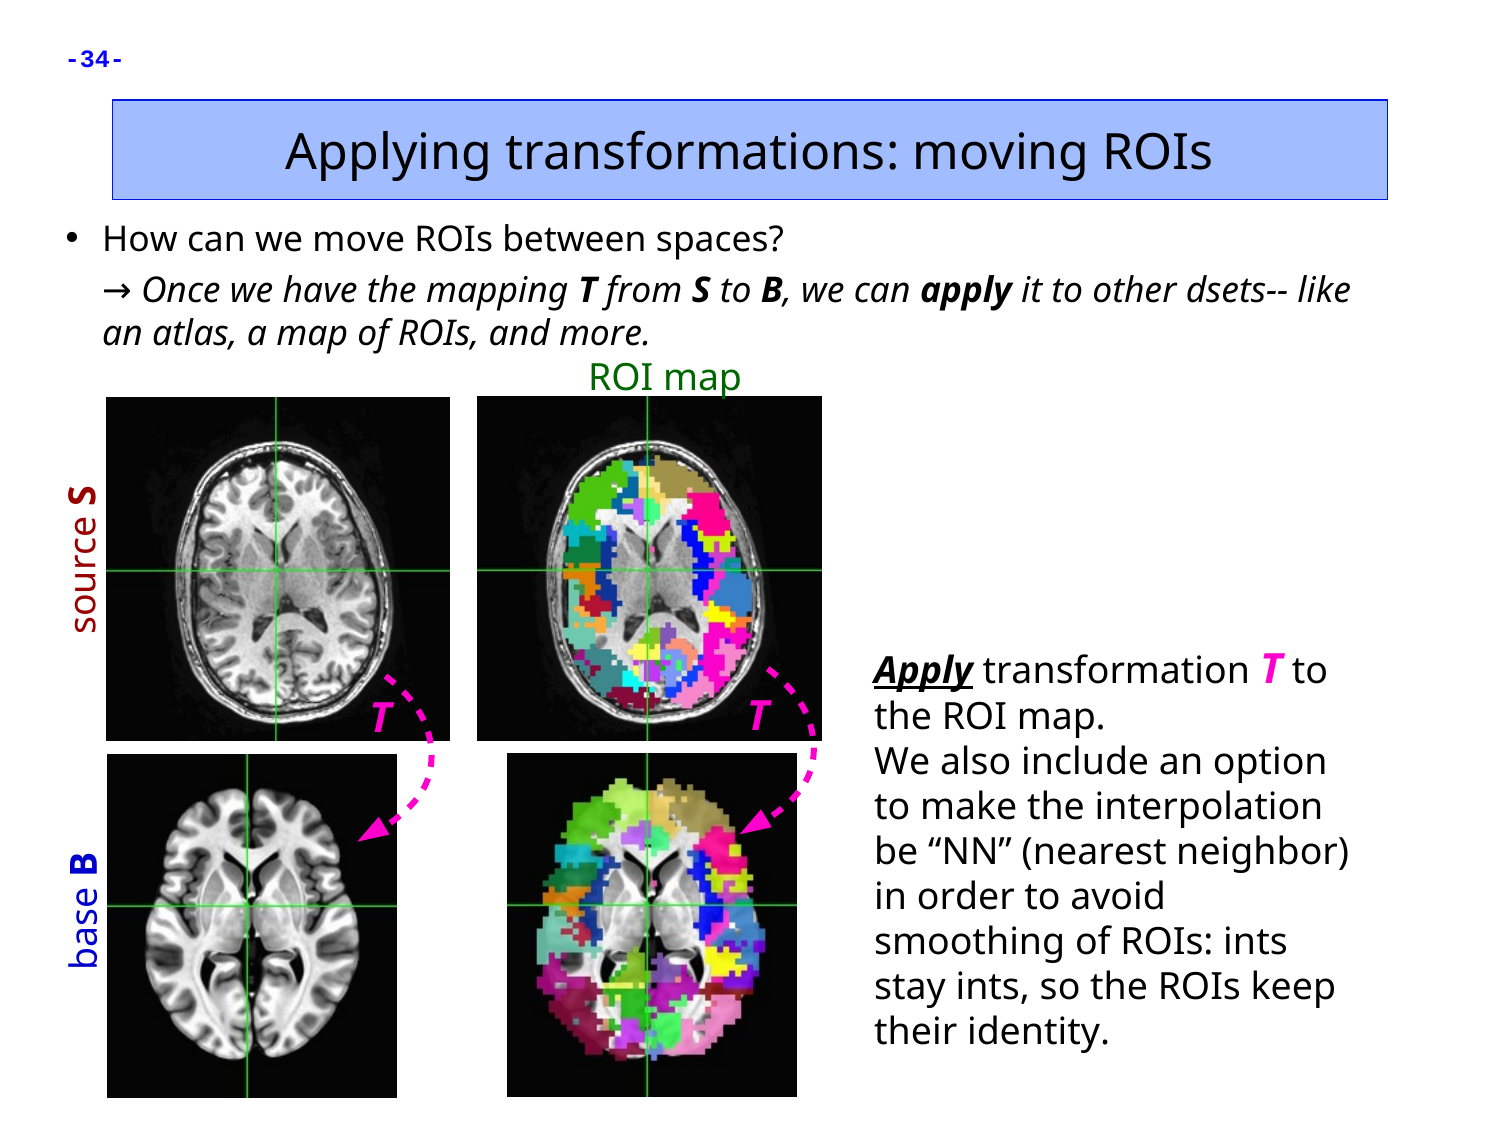

Applying transformations: moving ROIs
How can we move ROIs between spaces?
→ Once we have the mapping T from S to B, we can apply it to other dsets-- like an atlas, a map of ROIs, and more.
ROI map
source S
Apply transformation T to the ROI map.
We also include an option to make the interpolation be “NN” (nearest neighbor) in order to avoid smoothing of ROIs: ints stay ints, so the ROIs keep their identity.
T
 T
base B